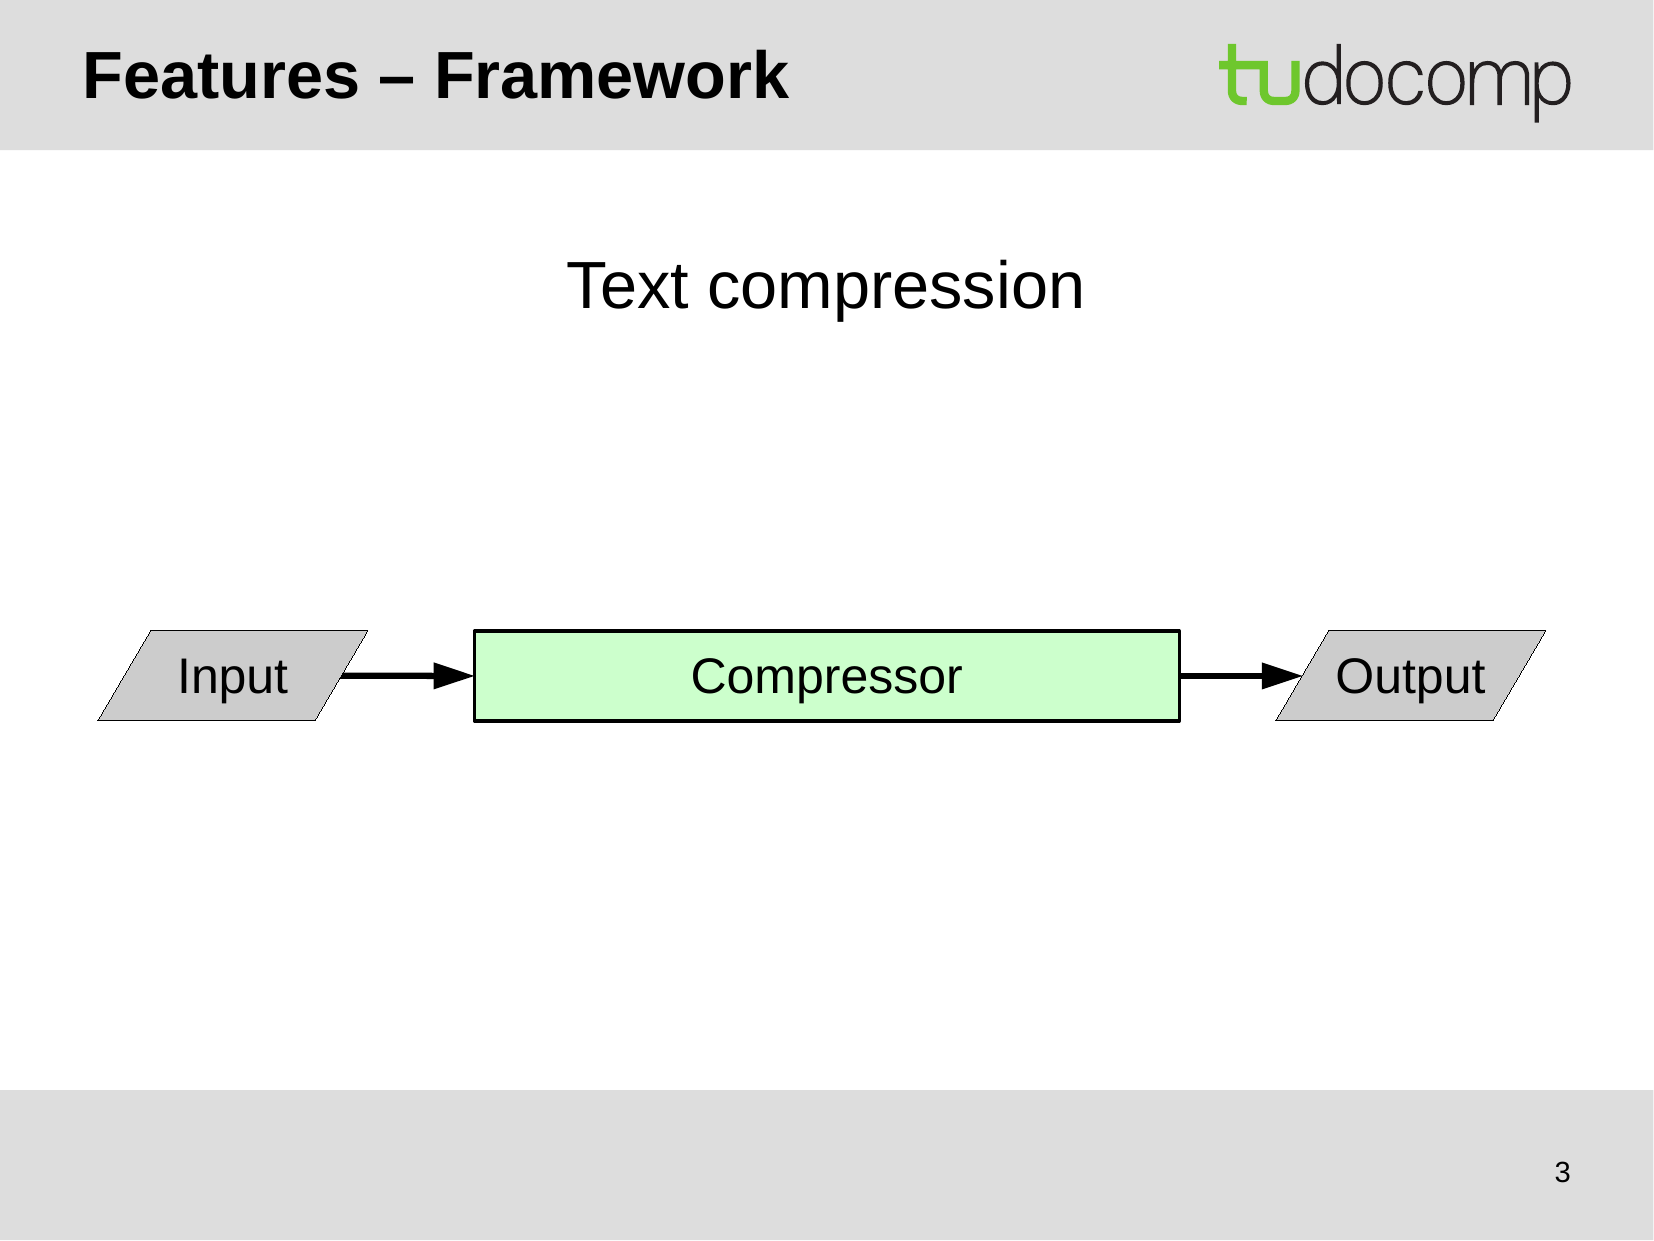

# Features – Framework
Text compression
Input
Compressor
Output
3